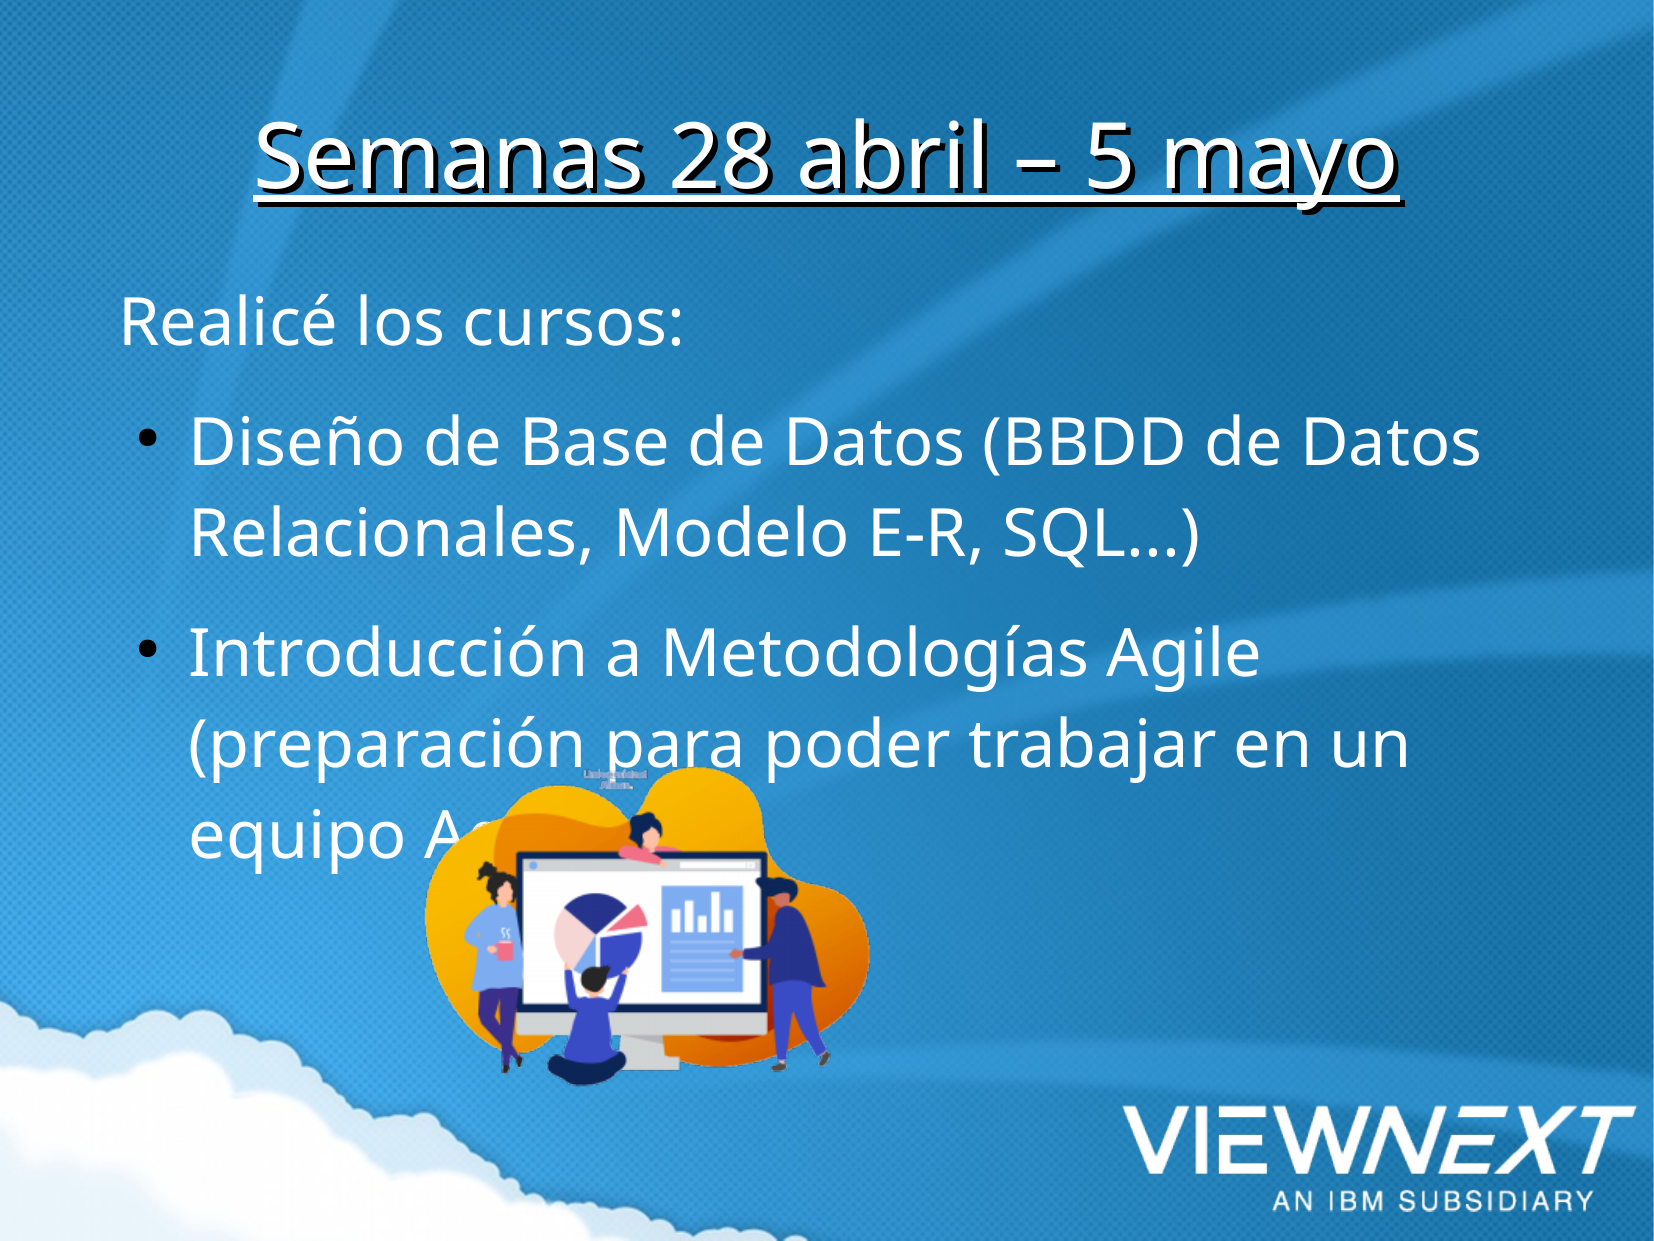

# Semanas 28 abril – 5 mayo
Realicé los cursos:
Diseño de Base de Datos (BBDD de Datos Relacionales, Modelo E-R, SQL...)
Introducción a Metodologías Agile (preparación para poder trabajar en un equipo Agile)